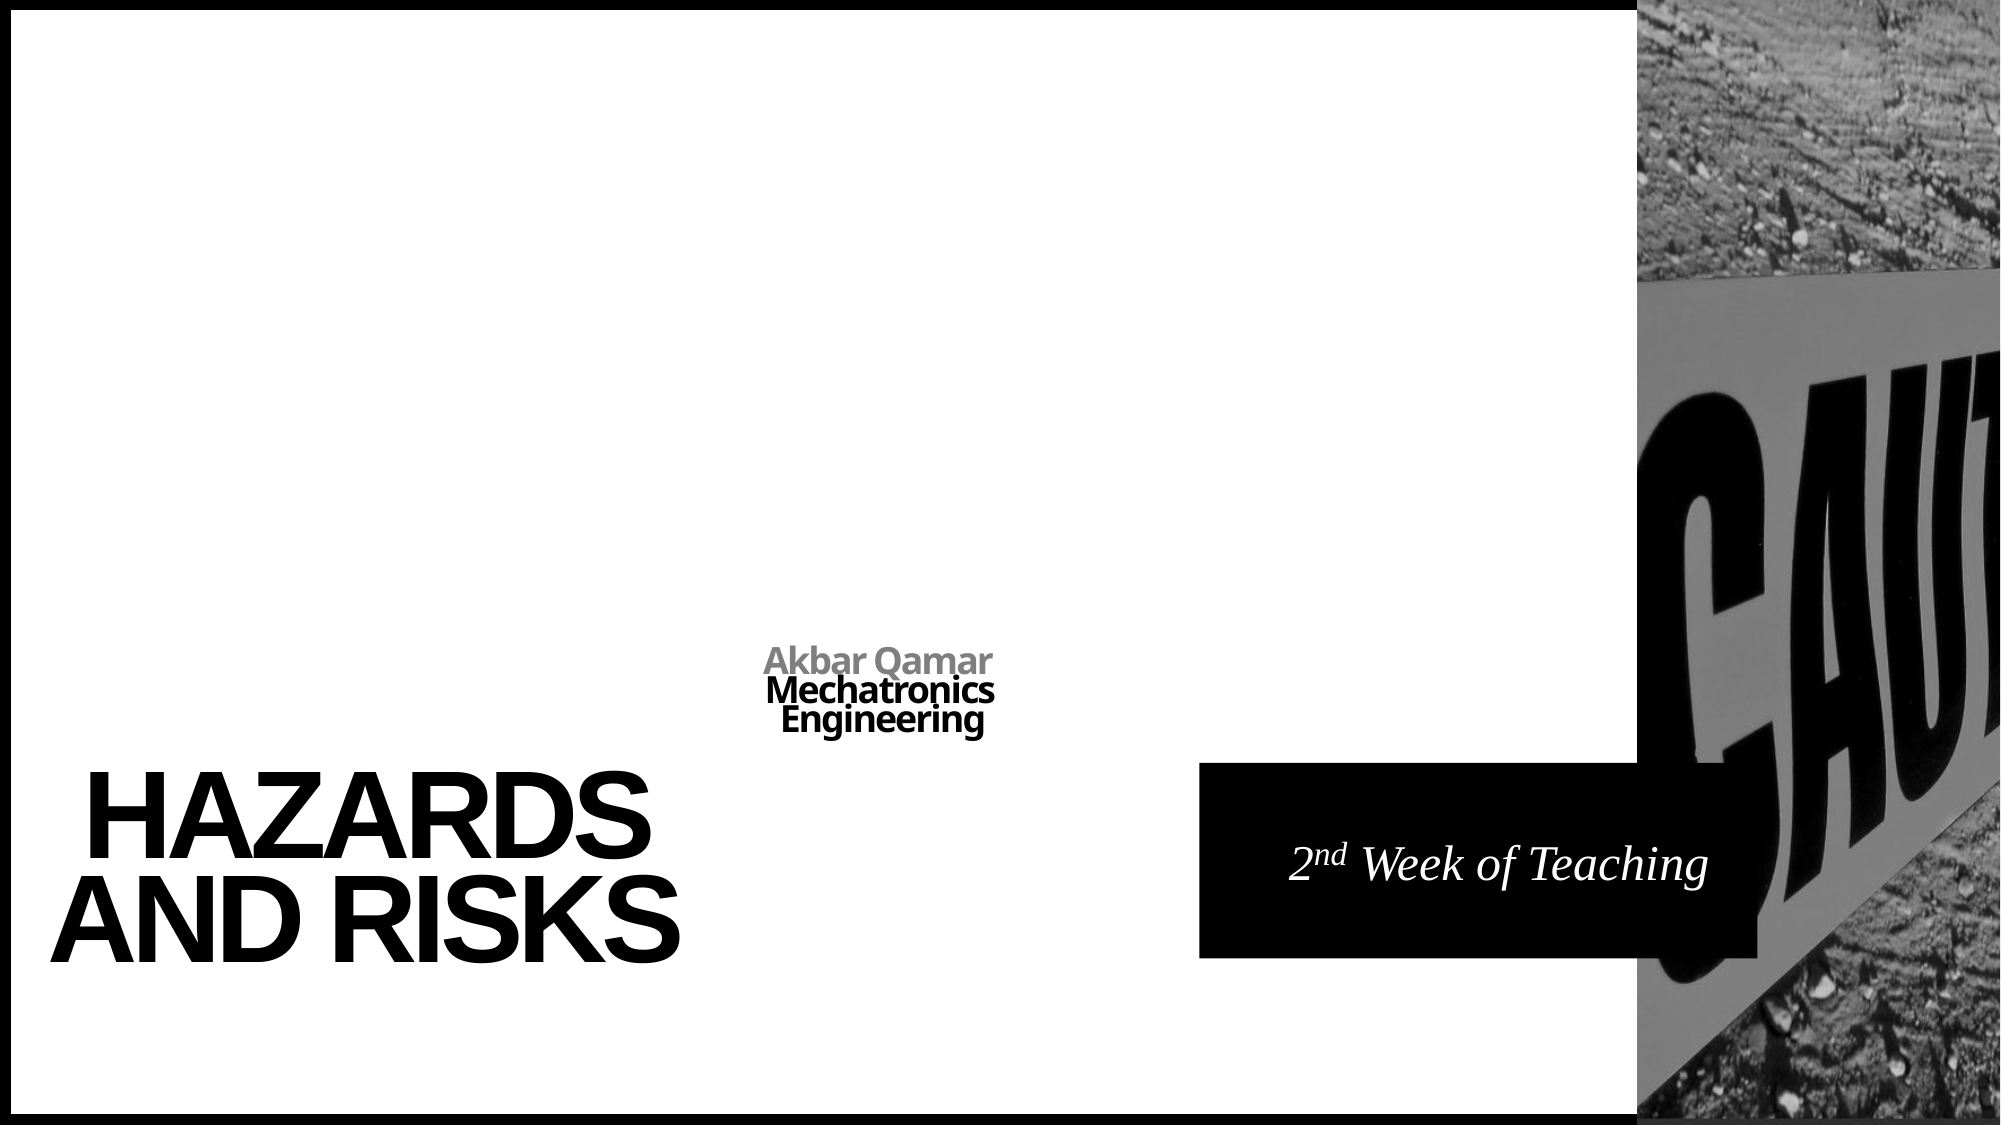

Akbar Qamar
Mechatronics Engineering
# Hazards and risks
2nd Week of Teaching
This Photo by Unknown Author is licensed under CC BY-NC-ND